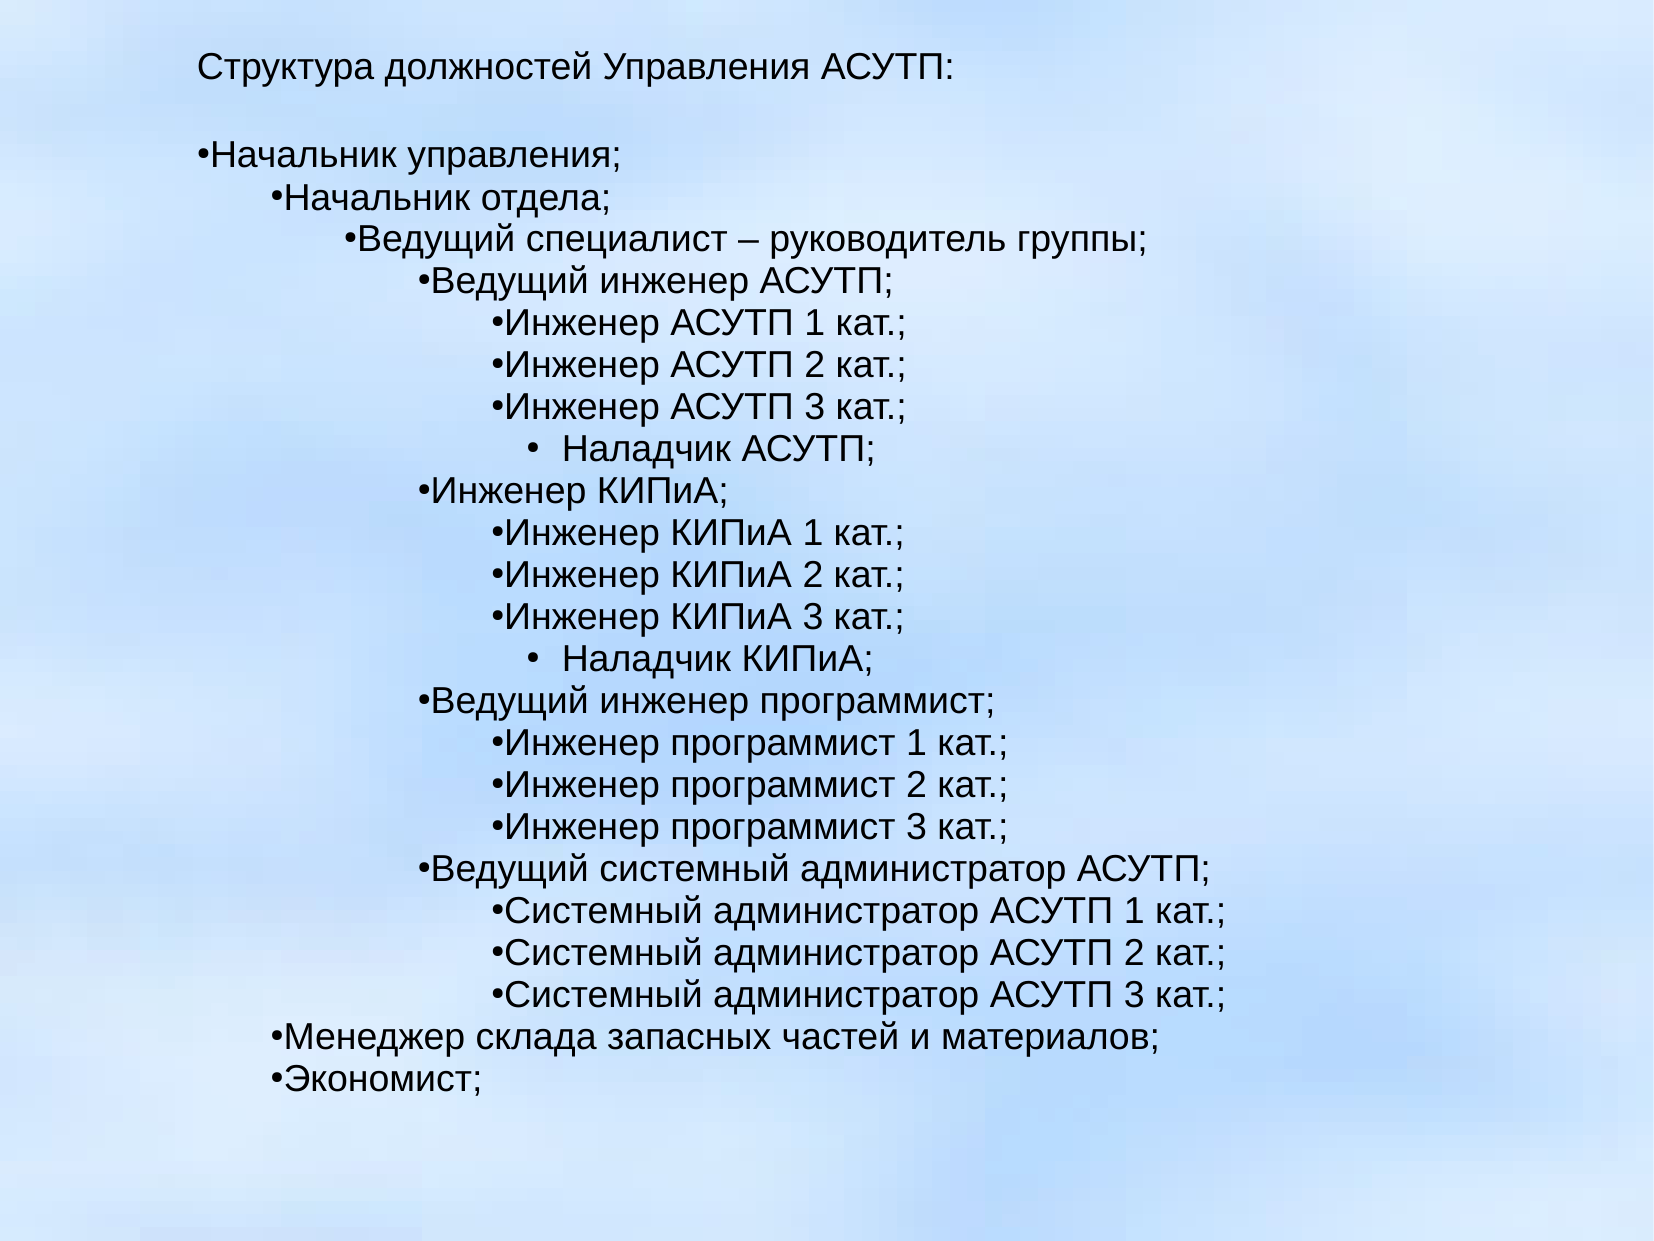

Структура должностей Управления АСУТП:
Начальник управления;
Начальник отдела;
Ведущий специалист – руководитель группы;
Ведущий инженер АСУТП;
Инженер АСУТП 1 кат.;
Инженер АСУТП 2 кат.;
Инженер АСУТП 3 кат.;
Наладчик АСУТП;
Инженер КИПиА;
Инженер КИПиА 1 кат.;
Инженер КИПиА 2 кат.;
Инженер КИПиА 3 кат.;
Наладчик КИПиА;
Ведущий инженер программист;
Инженер программист 1 кат.;
Инженер программист 2 кат.;
Инженер программист 3 кат.;
Ведущий системный администратор АСУТП;
Системный администратор АСУТП 1 кат.;
Системный администратор АСУТП 2 кат.;
Системный администратор АСУТП 3 кат.;
Менеджер склада запасных частей и материалов;
Экономист;